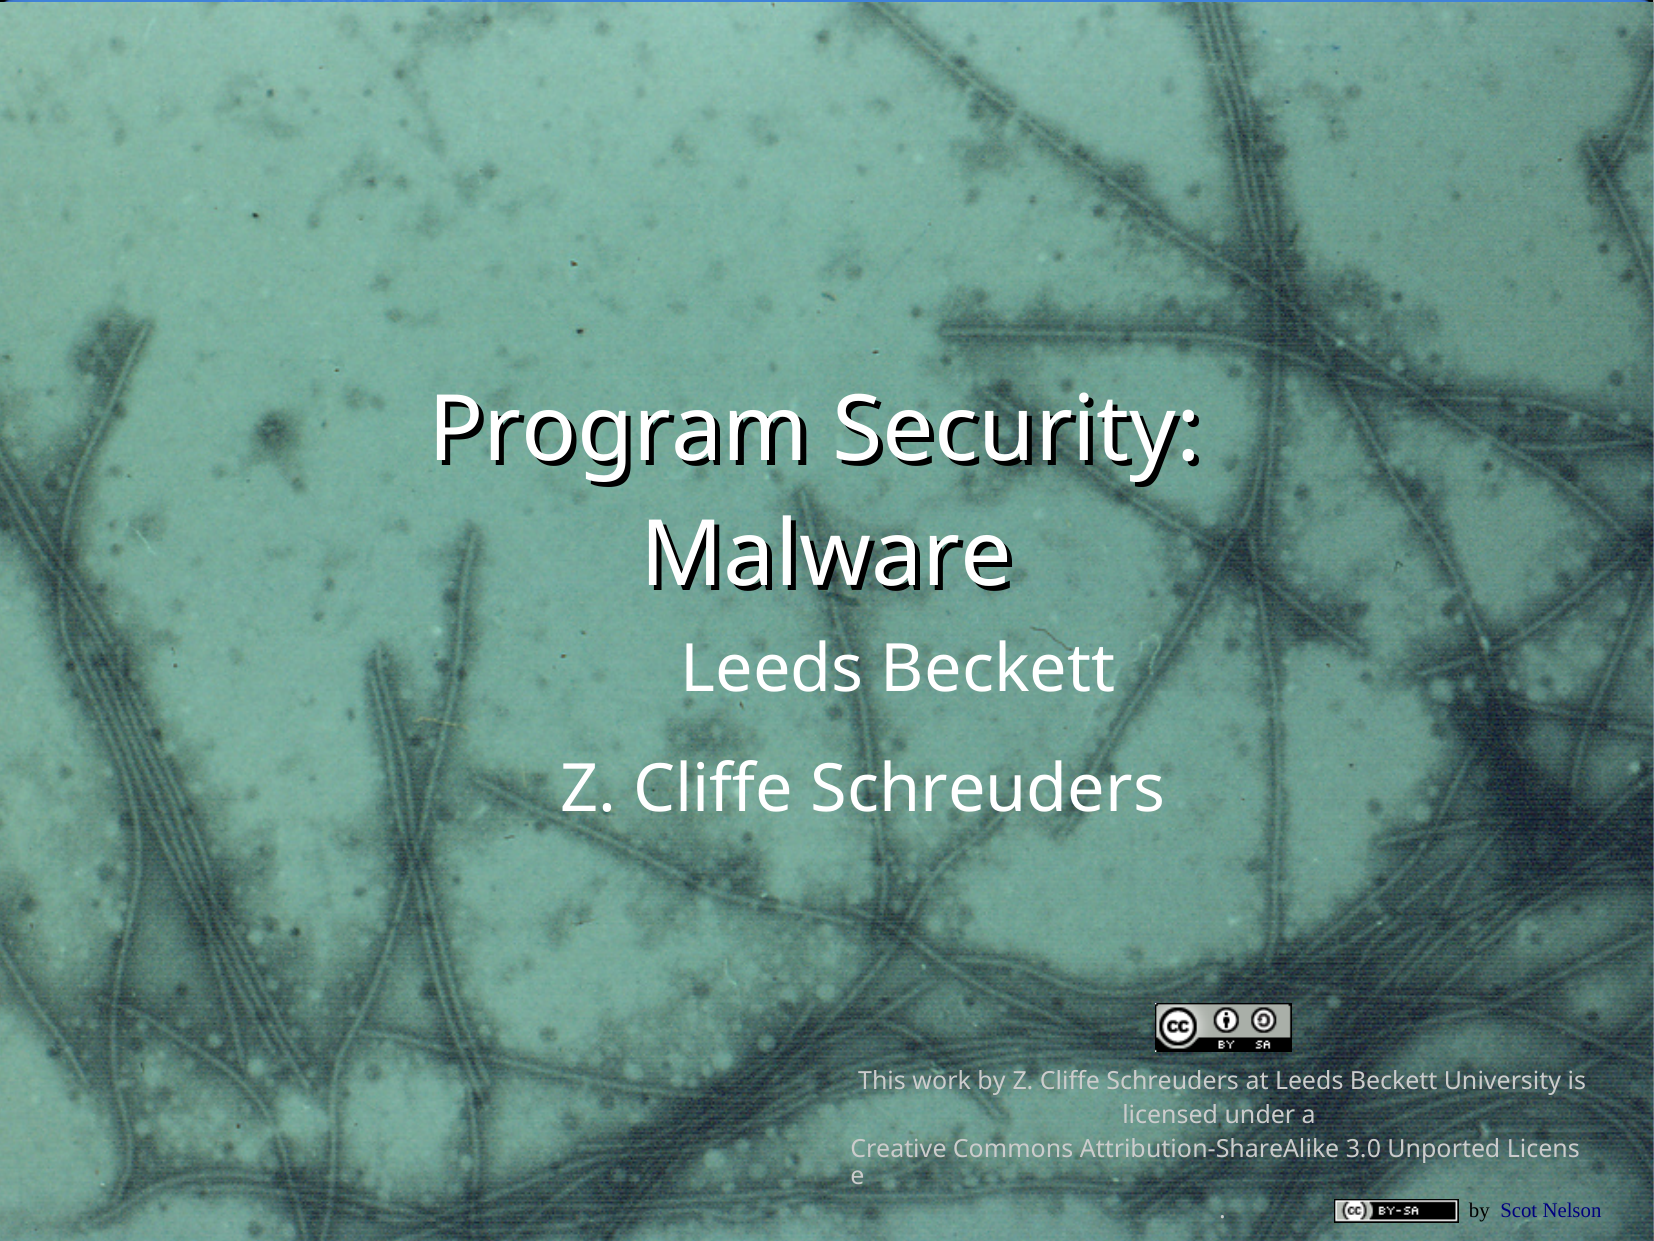

# Program Security: Malware
Leeds Beckett
Z. Cliffe Schreuders
This work by Z. Cliffe Schreuders at Leeds Beckett University is licensed under a Creative Commons Attribution-ShareAlike 3.0 Unported License.
by  Scot Nelson